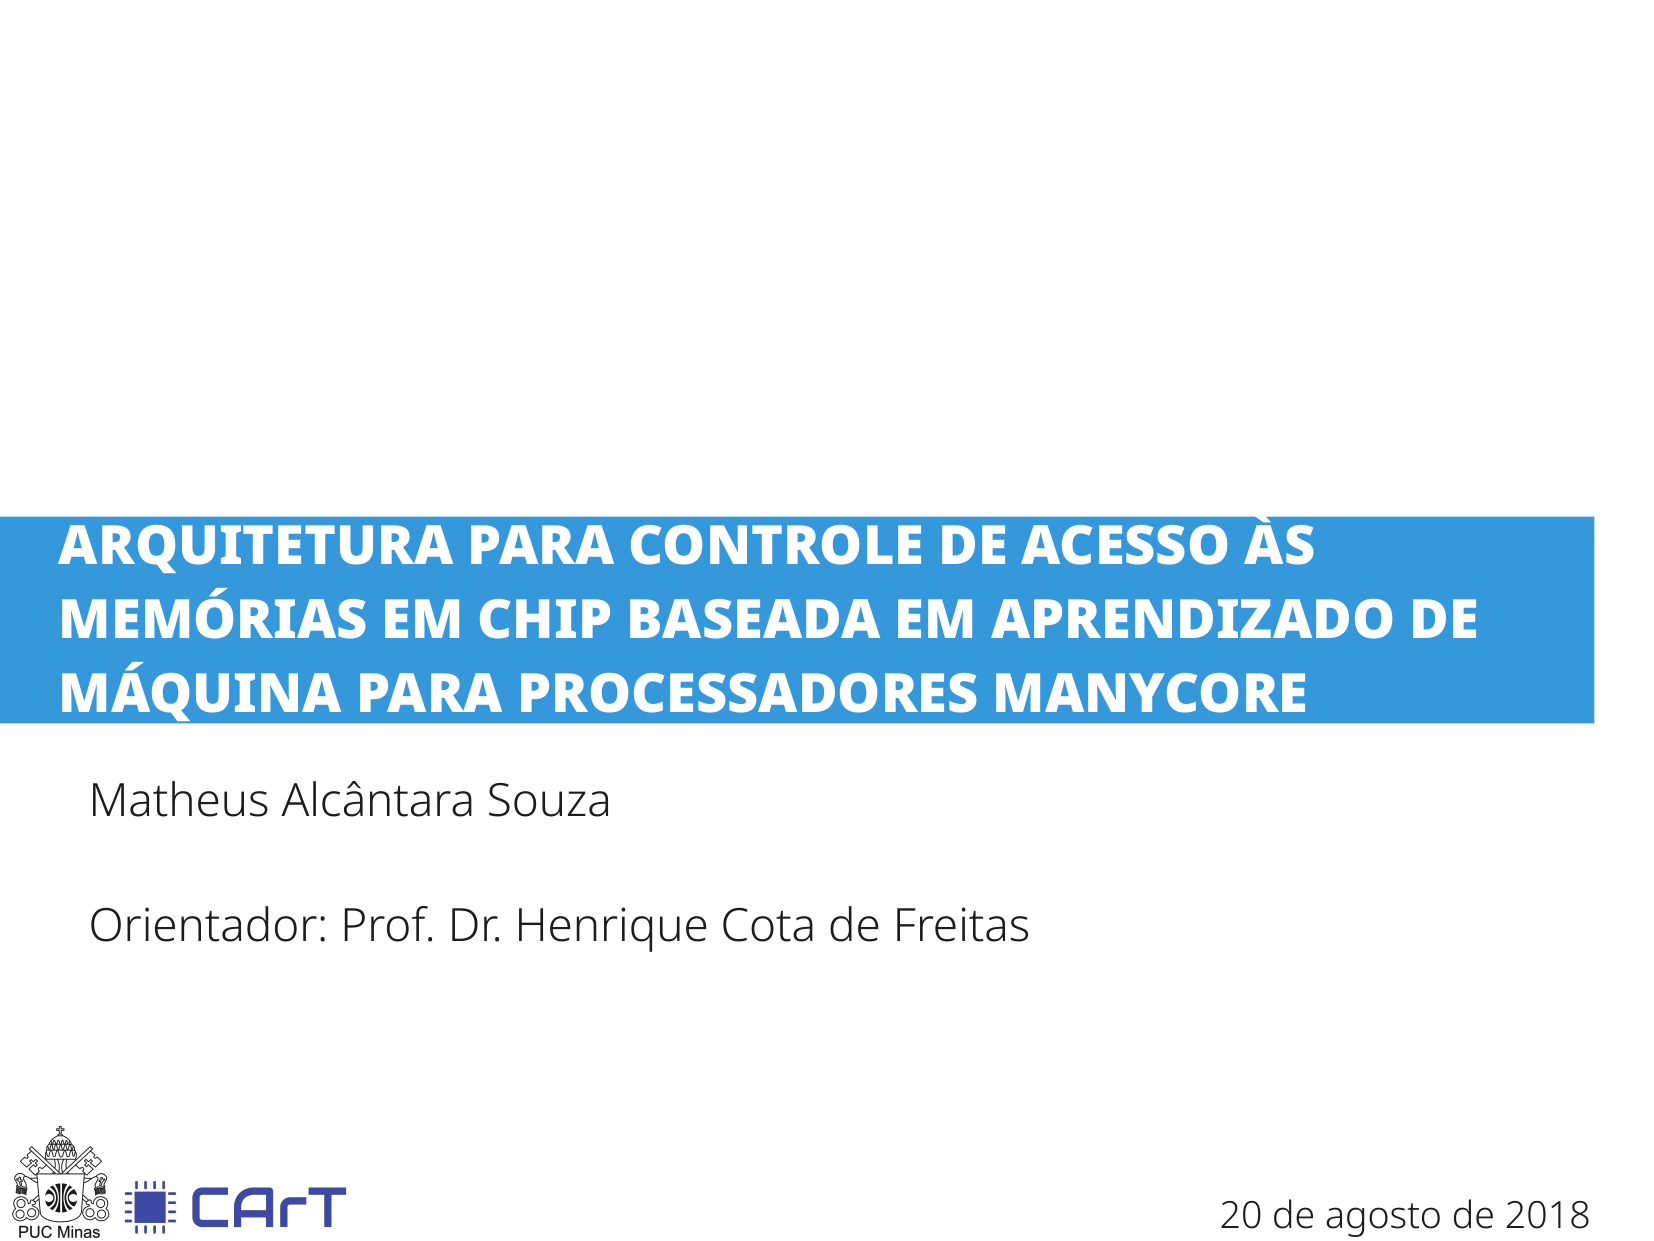

# ARQUITETURA PARA CONTROLE DE ACESSO ÀS MEMÓRIAS EM CHIP BASEADA EM APRENDIZADO DE MÁQUINA PARA PROCESSADORES MANYCORE
Matheus Alcântara Souza
Orientador: Prof. Dr. Henrique Cota de Freitas
20 de agosto de 2018